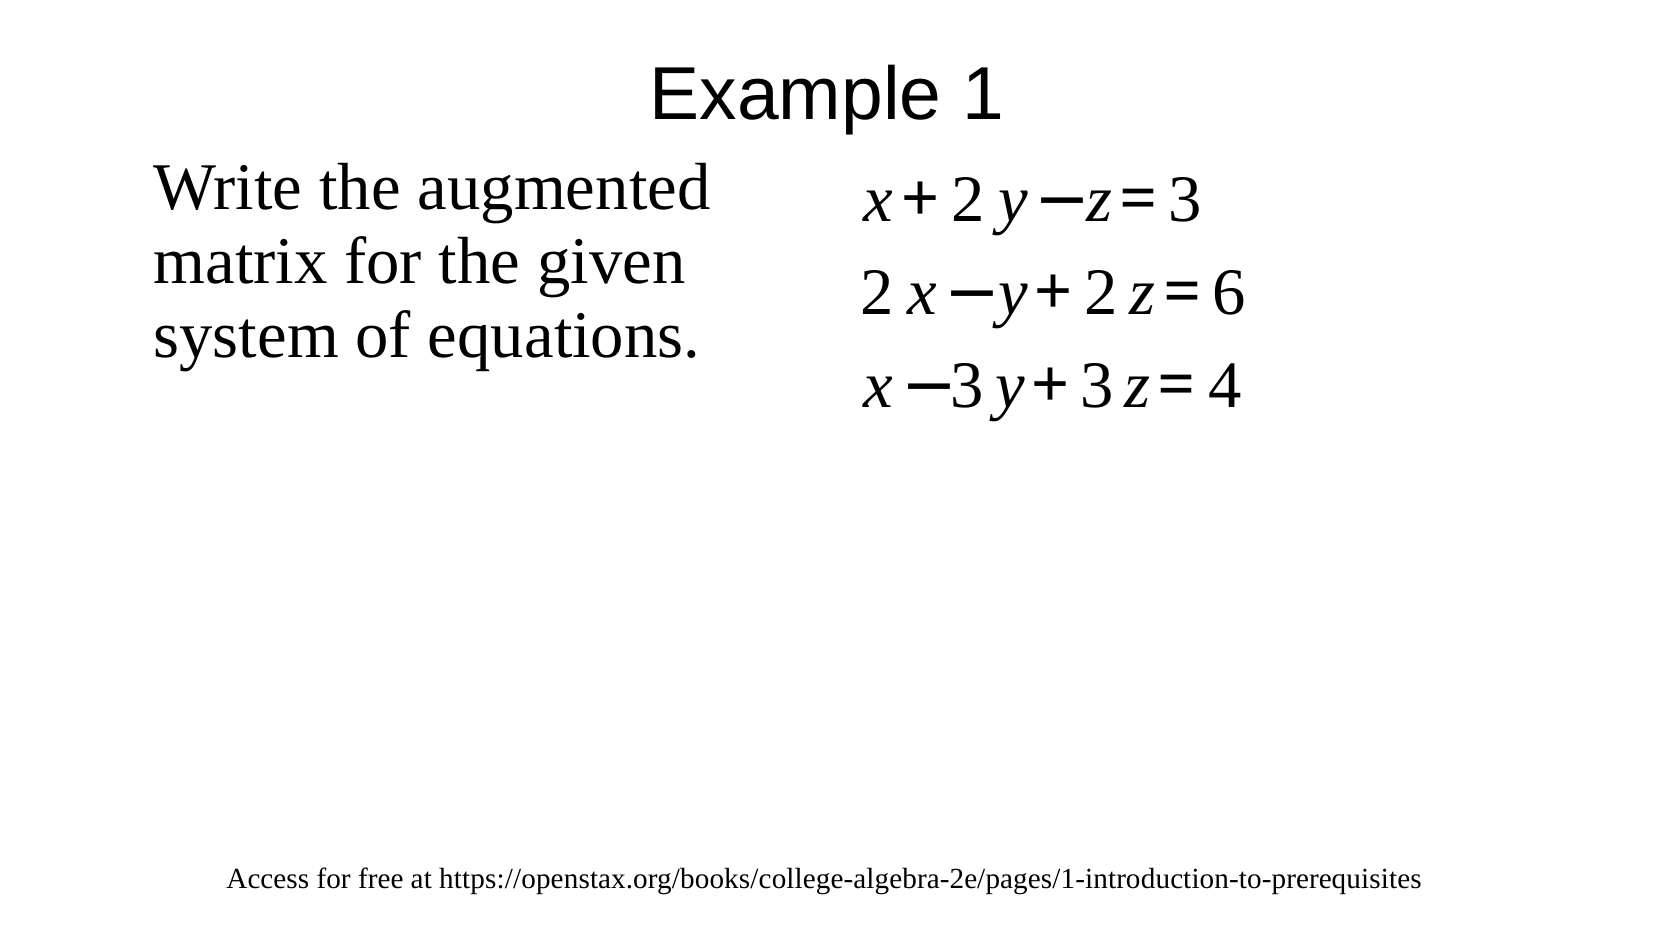

# Example 1
Write the augmented matrix for the given system of equations.
Access for free at https://openstax.org/books/college-algebra-2e/pages/1-introduction-to-prerequisites